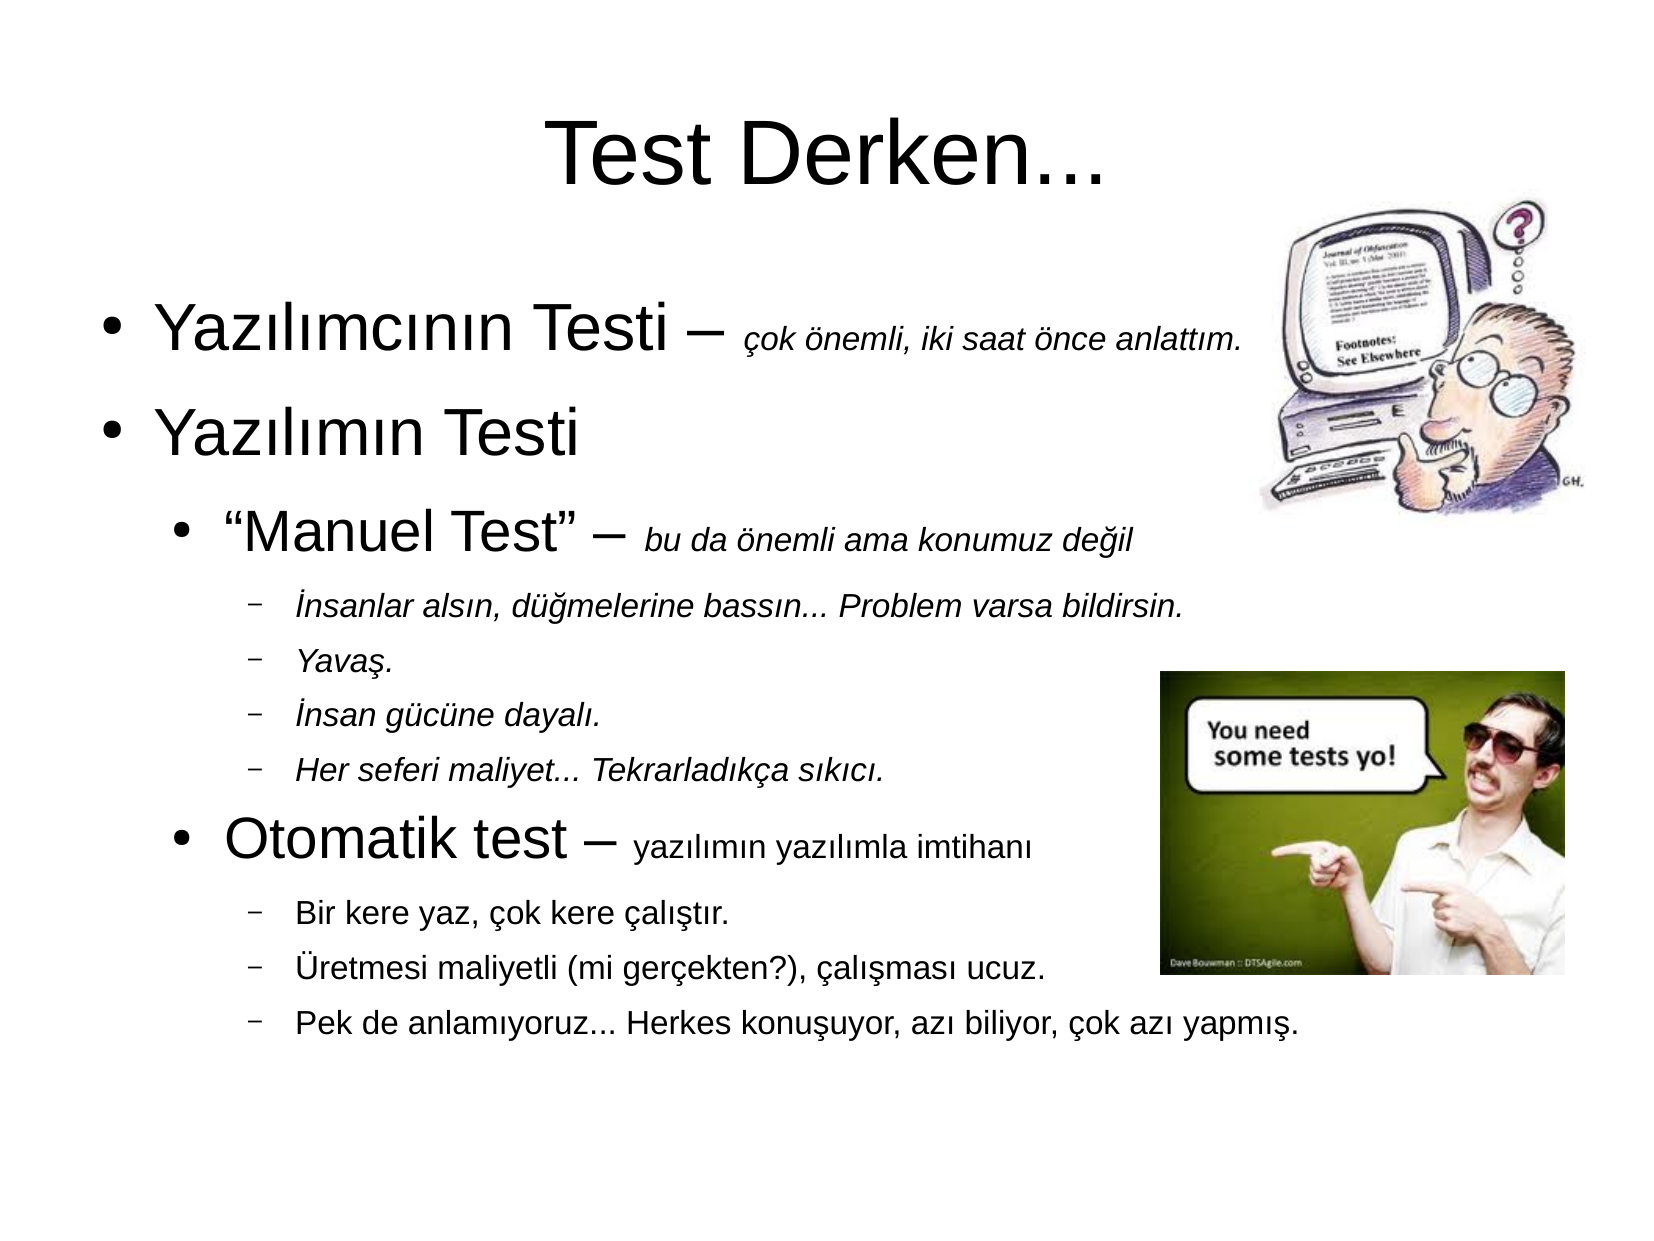

# Test Derken...
Yazılımcının Testi – çok önemli, iki saat önce anlattım.
Yazılımın Testi
“Manuel Test” – bu da önemli ama konumuz değil
İnsanlar alsın, düğmelerine bassın... Problem varsa bildirsin.
Yavaş.
İnsan gücüne dayalı.
Her seferi maliyet... Tekrarladıkça sıkıcı.
Otomatik test – yazılımın yazılımla imtihanı
Bir kere yaz, çok kere çalıştır.
Üretmesi maliyetli (mi gerçekten?), çalışması ucuz.
Pek de anlamıyoruz... Herkes konuşuyor, azı biliyor, çok azı yapmış.